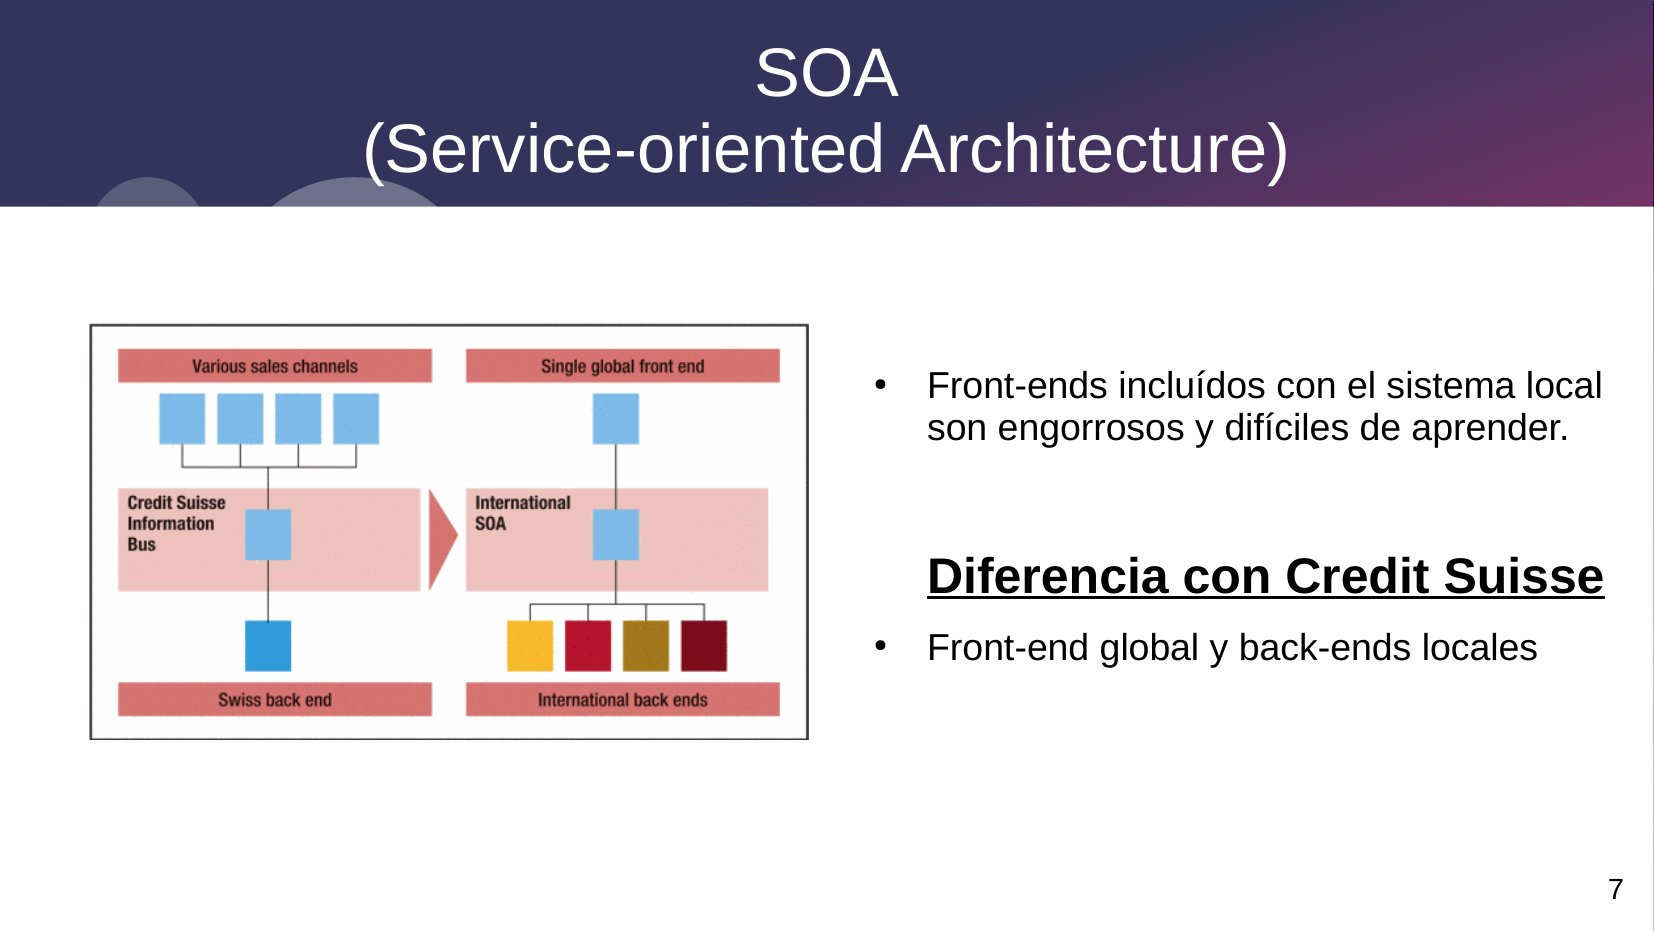

# SOA (Service-oriented Architecture)
Front-ends incluídos con el sistema local son engorrosos y difíciles de aprender.
Diferencia con Credit Suisse
Front-end global y back-ends locales